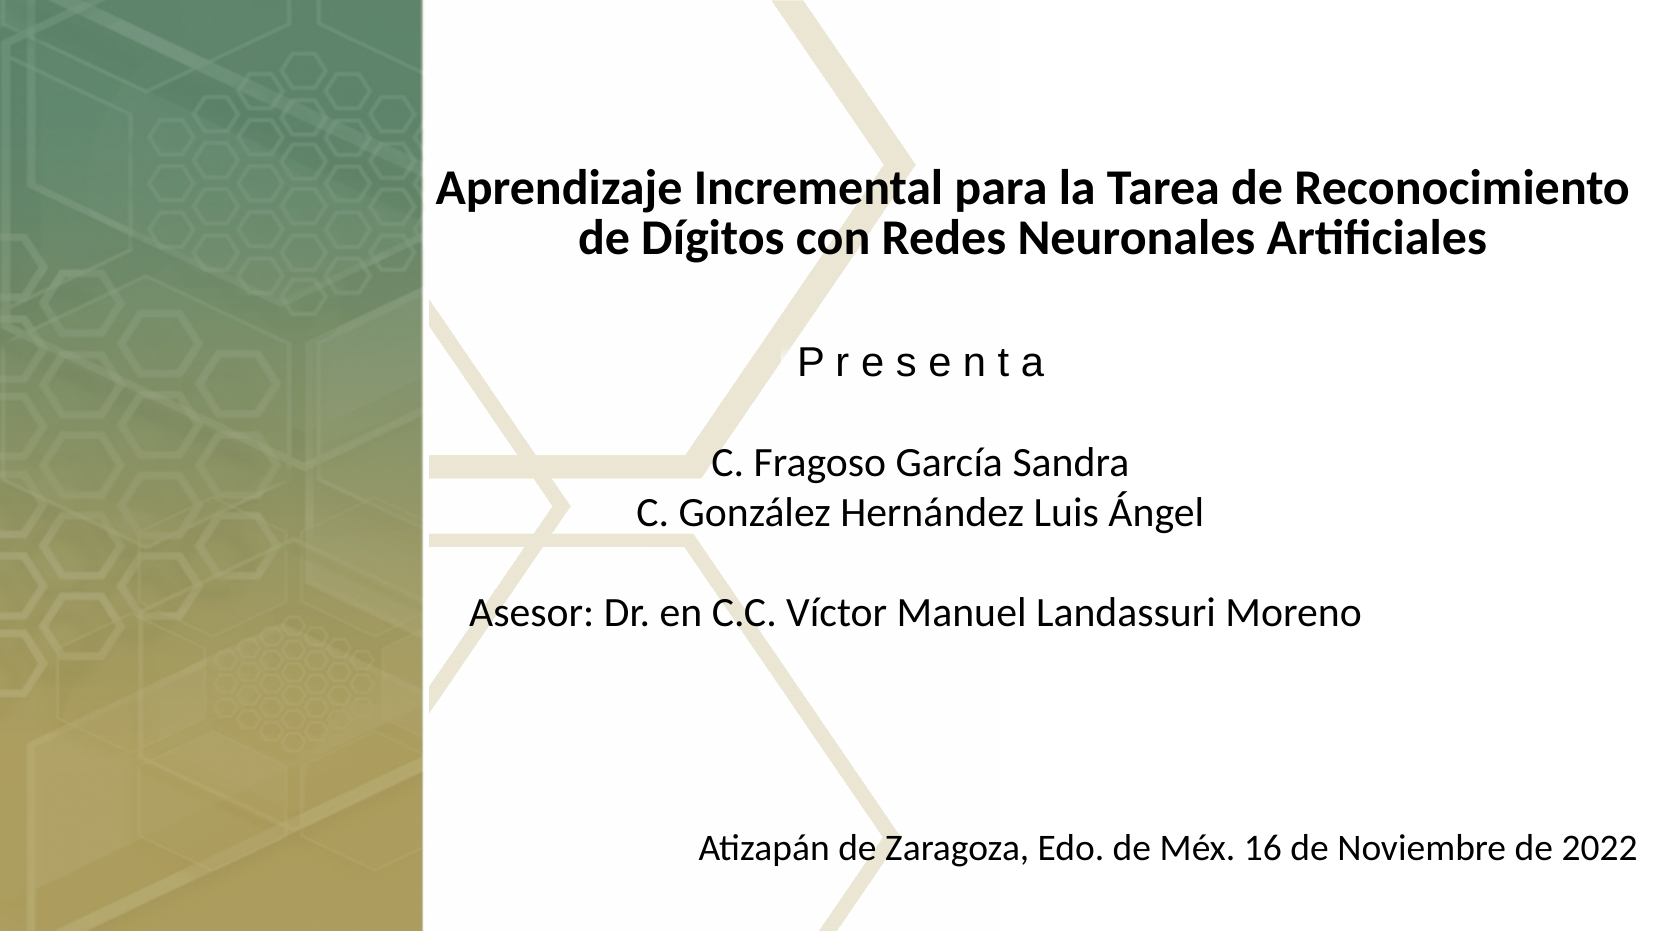

Aprendizaje Incremental para la Tarea de Reconocimiento
de Dígitos con Redes Neuronales Artificiales
P r e s e n t a
C. Fragoso García Sandra
C. González Hernández Luis Ángel
Asesor: Dr. en C.C. Víctor Manuel Landassuri Moreno
Atizapán de Zaragoza, Edo. de Méx. 16 de Noviembre de 2022